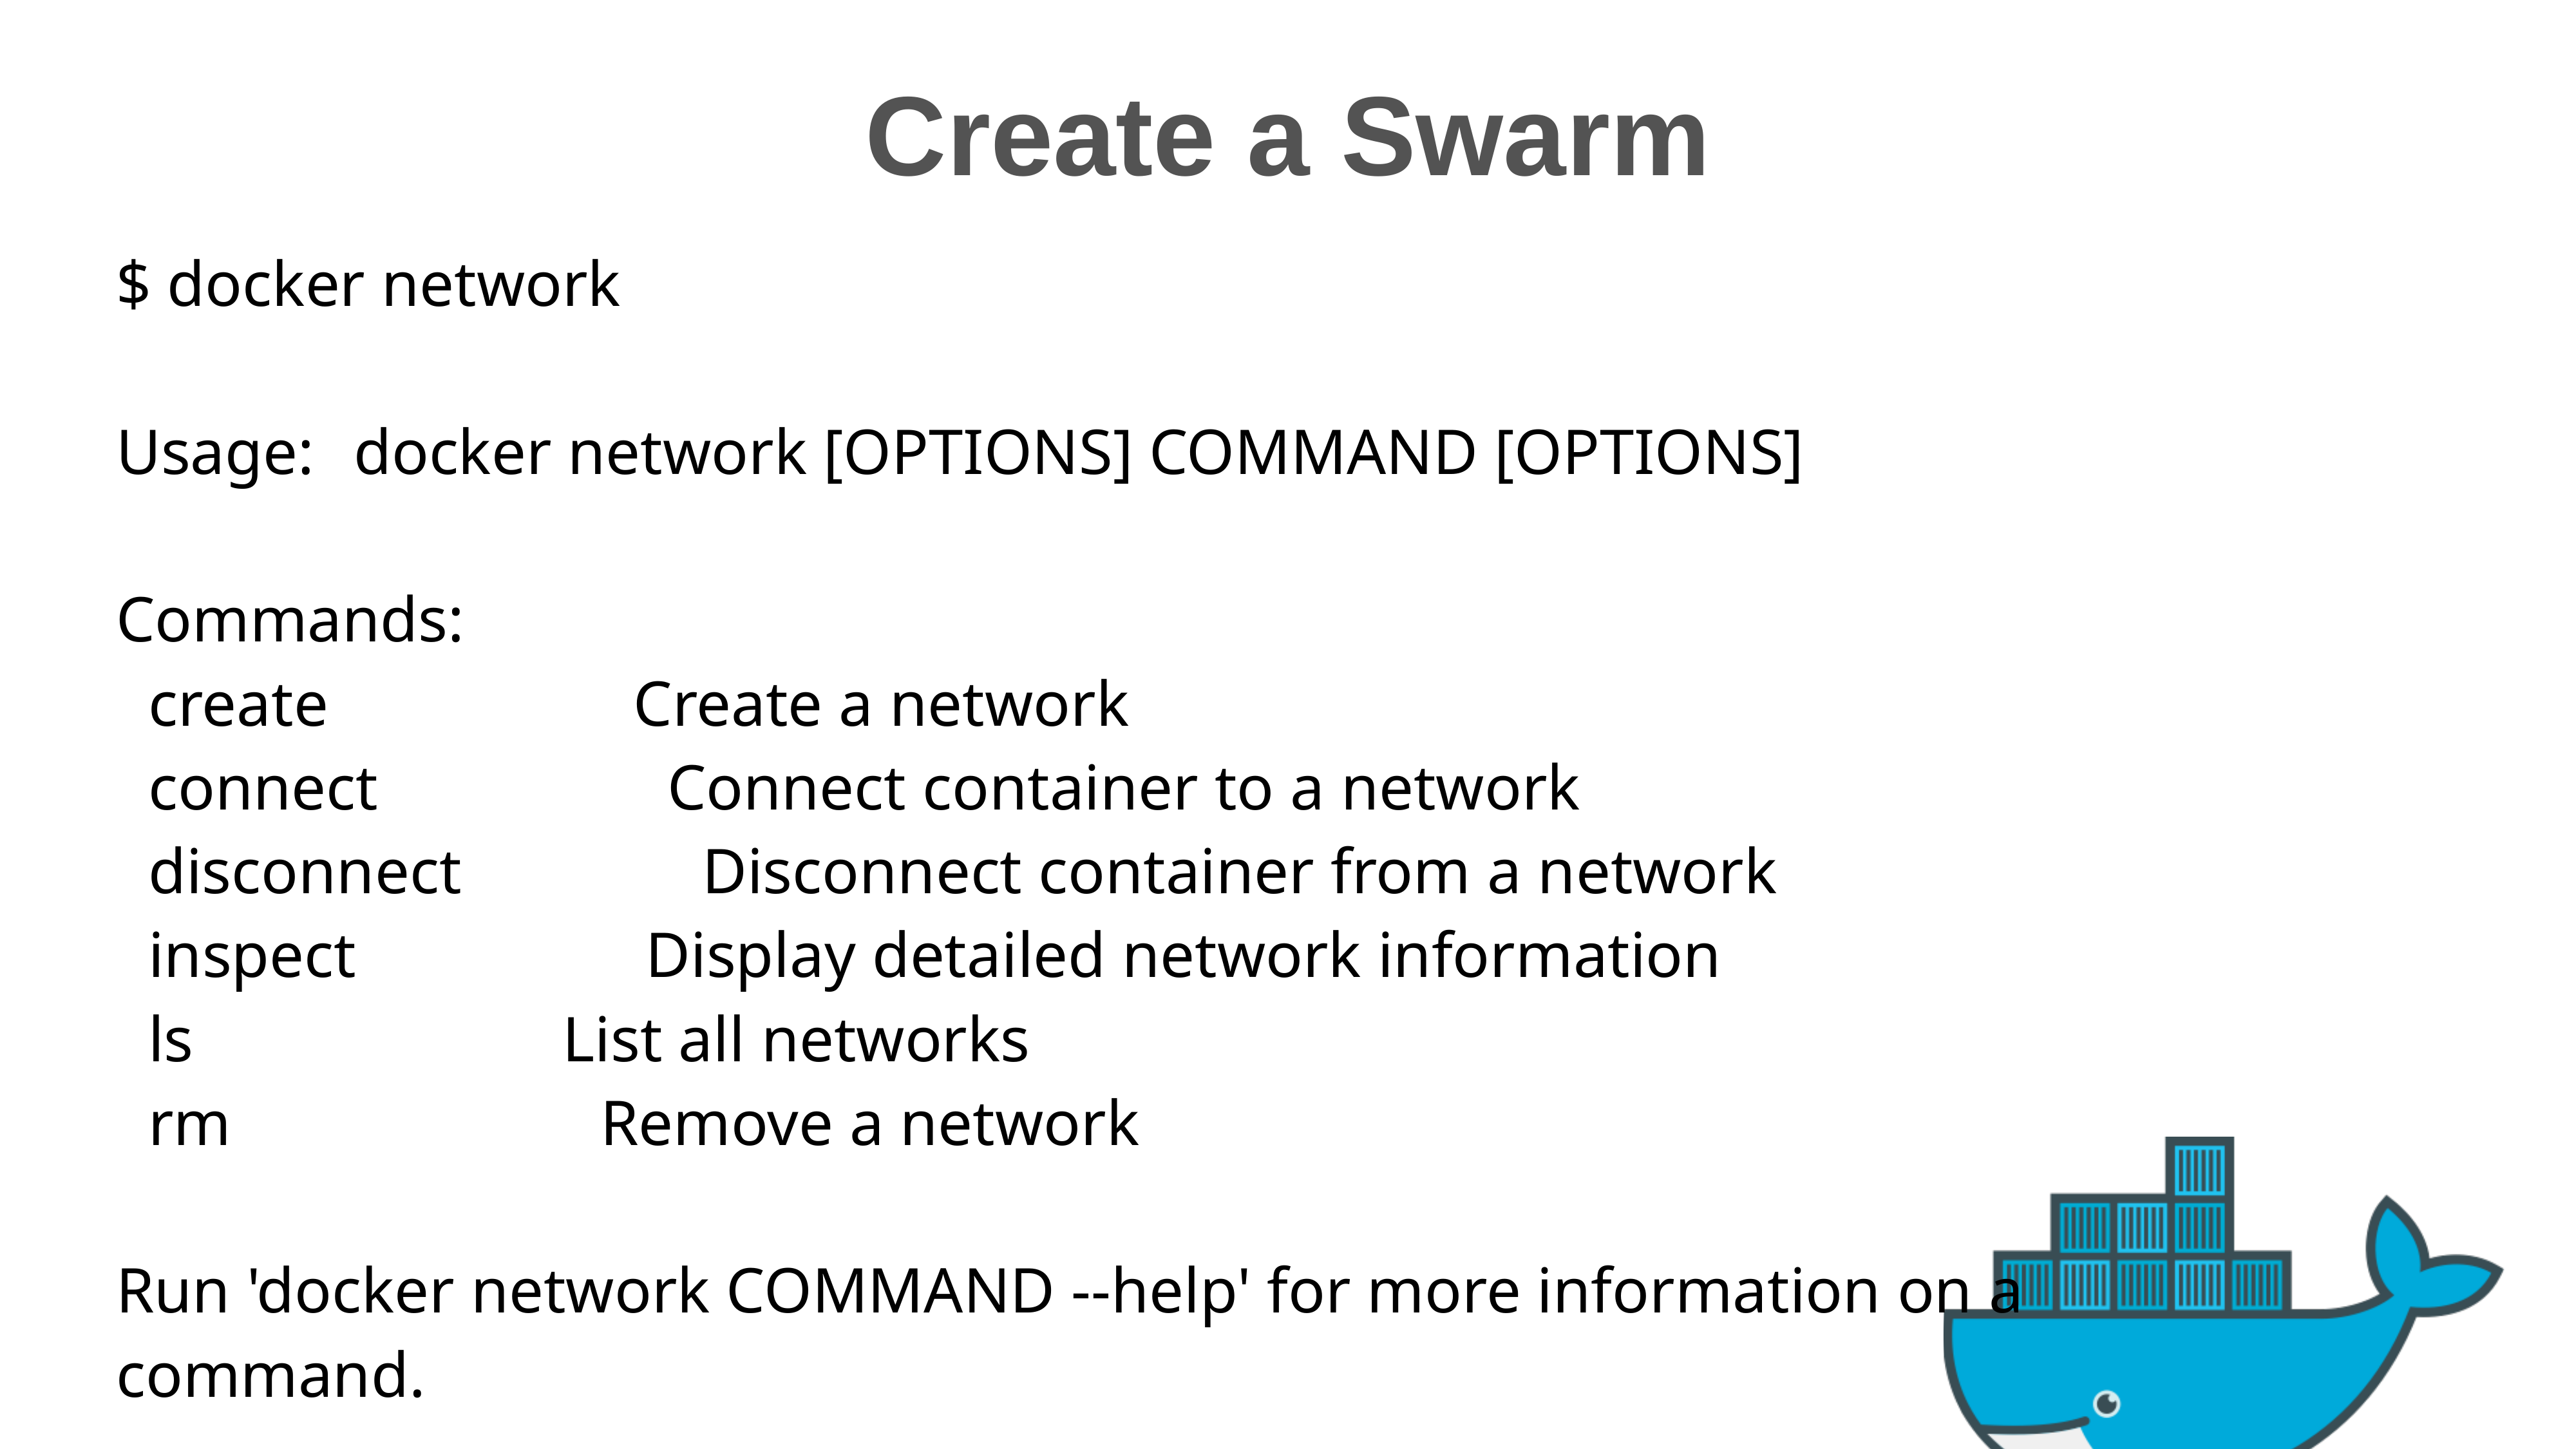

Create a Swarm
$ docker network
Usage:	docker network [OPTIONS] COMMAND [OPTIONS]
Commands:
 create Create a network
 connect Connect container to a network
 disconnect Disconnect container from a network
 inspect Display detailed network information
 ls List all networks
 rm Remove a network
Run 'docker network COMMAND --help' for more information on a command.